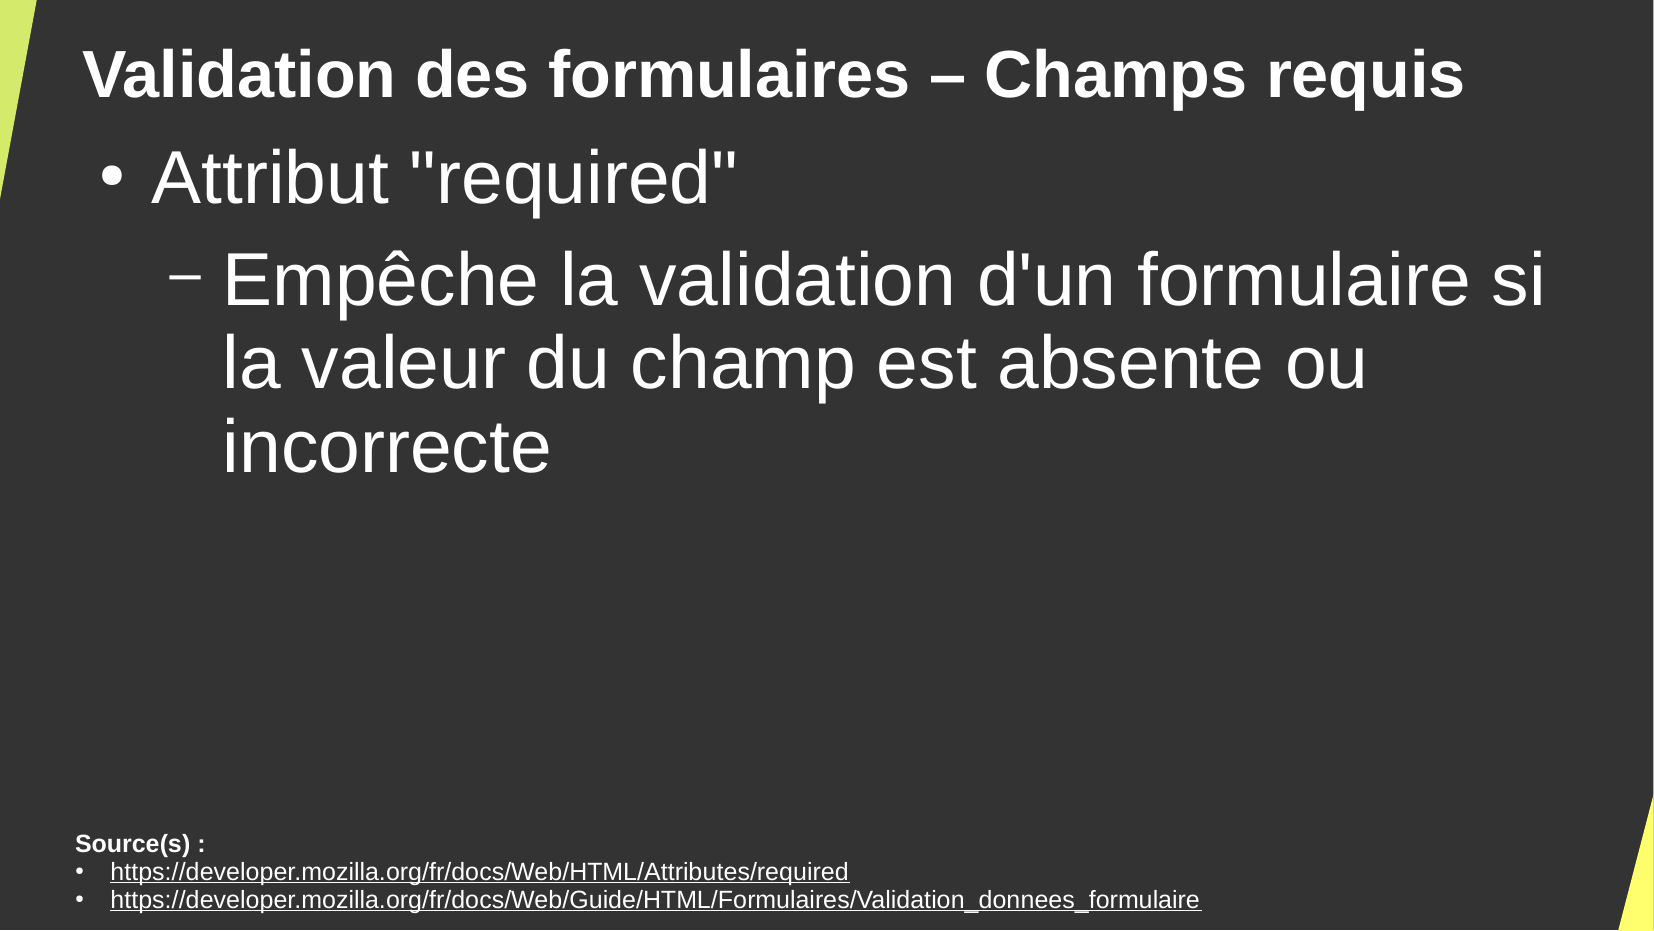

# Validation des formulaires – Champs requis
Attribut "required"
Empêche la validation d'un formulaire si la valeur du champ est absente ou incorrecte
Source(s) :
https://developer.mozilla.org/fr/docs/Web/HTML/Attributes/required
https://developer.mozilla.org/fr/docs/Web/Guide/HTML/Formulaires/Validation_donnees_formulaire